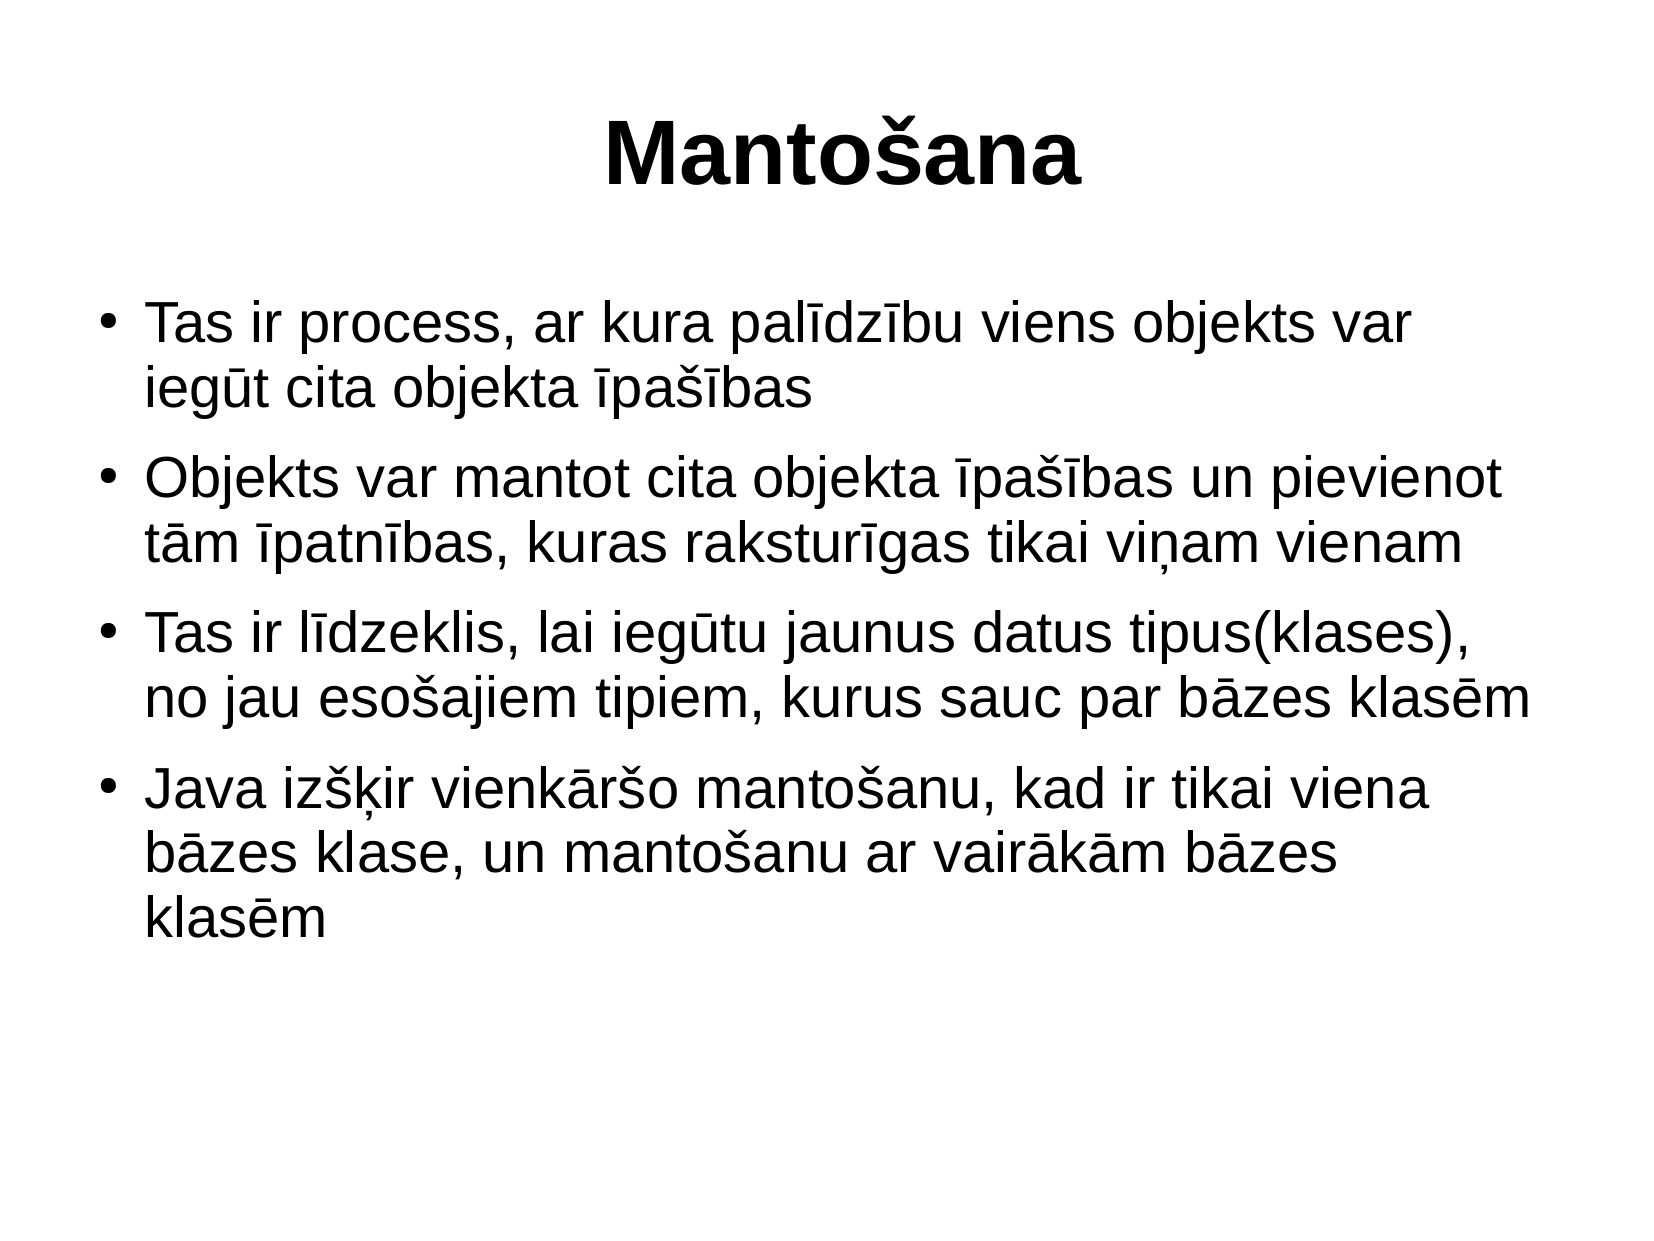

# Mantošana
Tas ir process, ar kura palīdzību viens objekts var iegūt cita objekta īpašības
Objekts var mantot cita objekta īpašības un pievienot tām īpatnības, kuras raksturīgas tikai viņam vienam
Tas ir līdzeklis, lai iegūtu jaunus datus tipus(klases), no jau esošajiem tipiem, kurus sauc par bāzes klasēm
Java izšķir vienkāršo mantošanu, kad ir tikai viena bāzes klase, un mantošanu ar vairākām bāzes klasēm